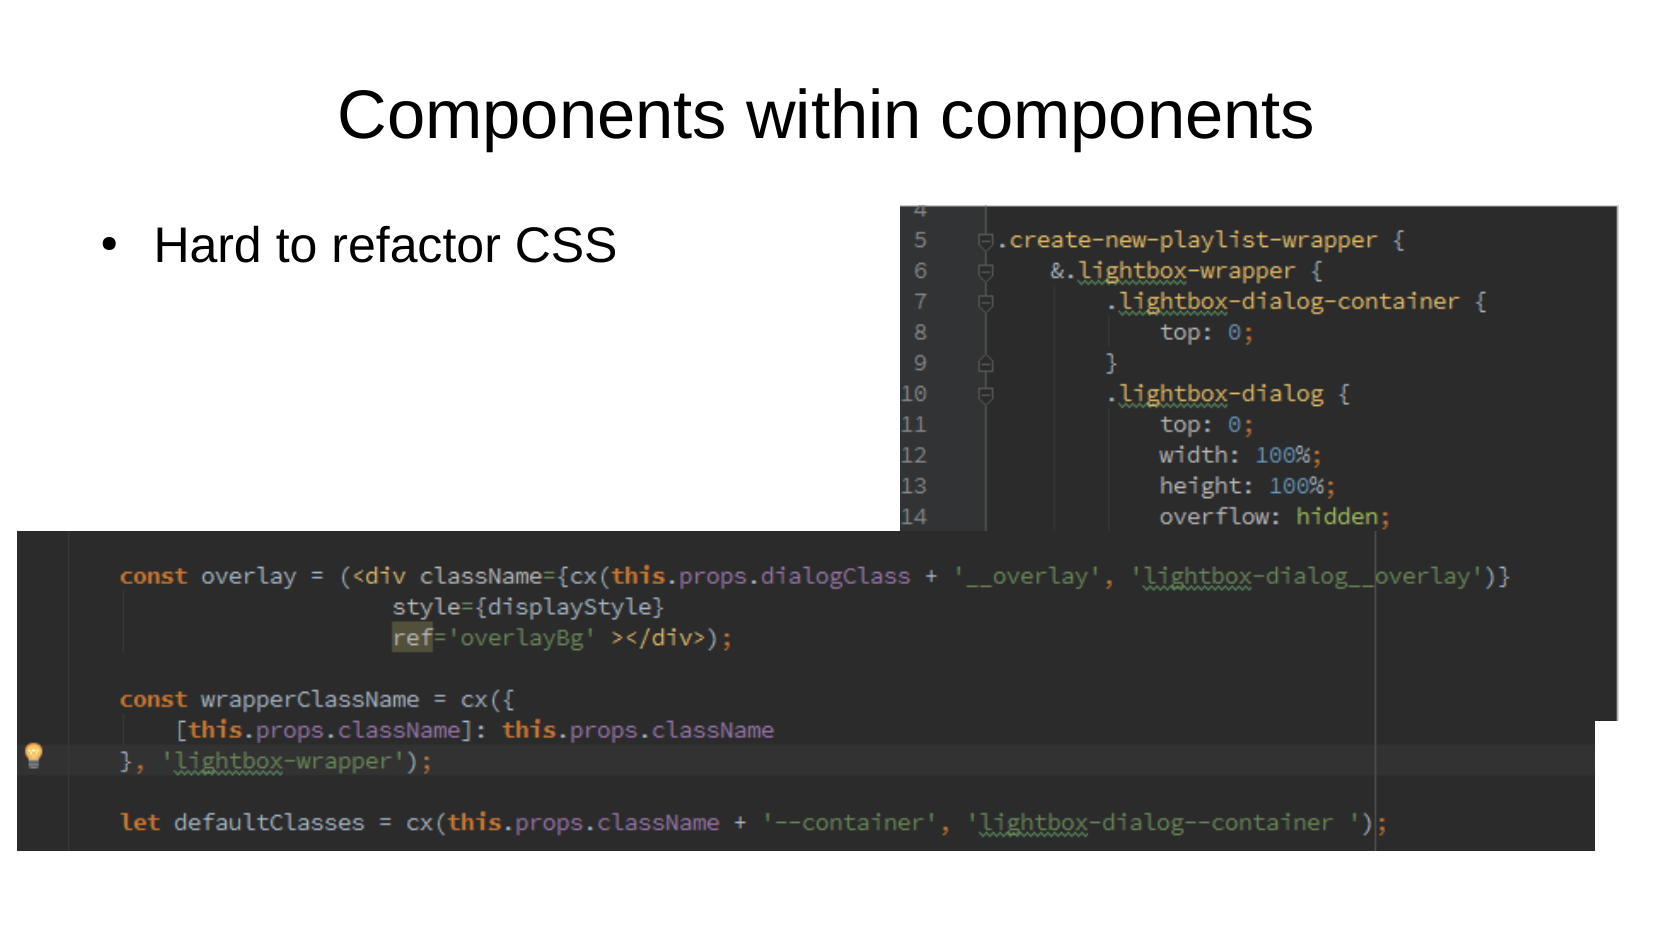

# Components within components
Hard to refactor CSS